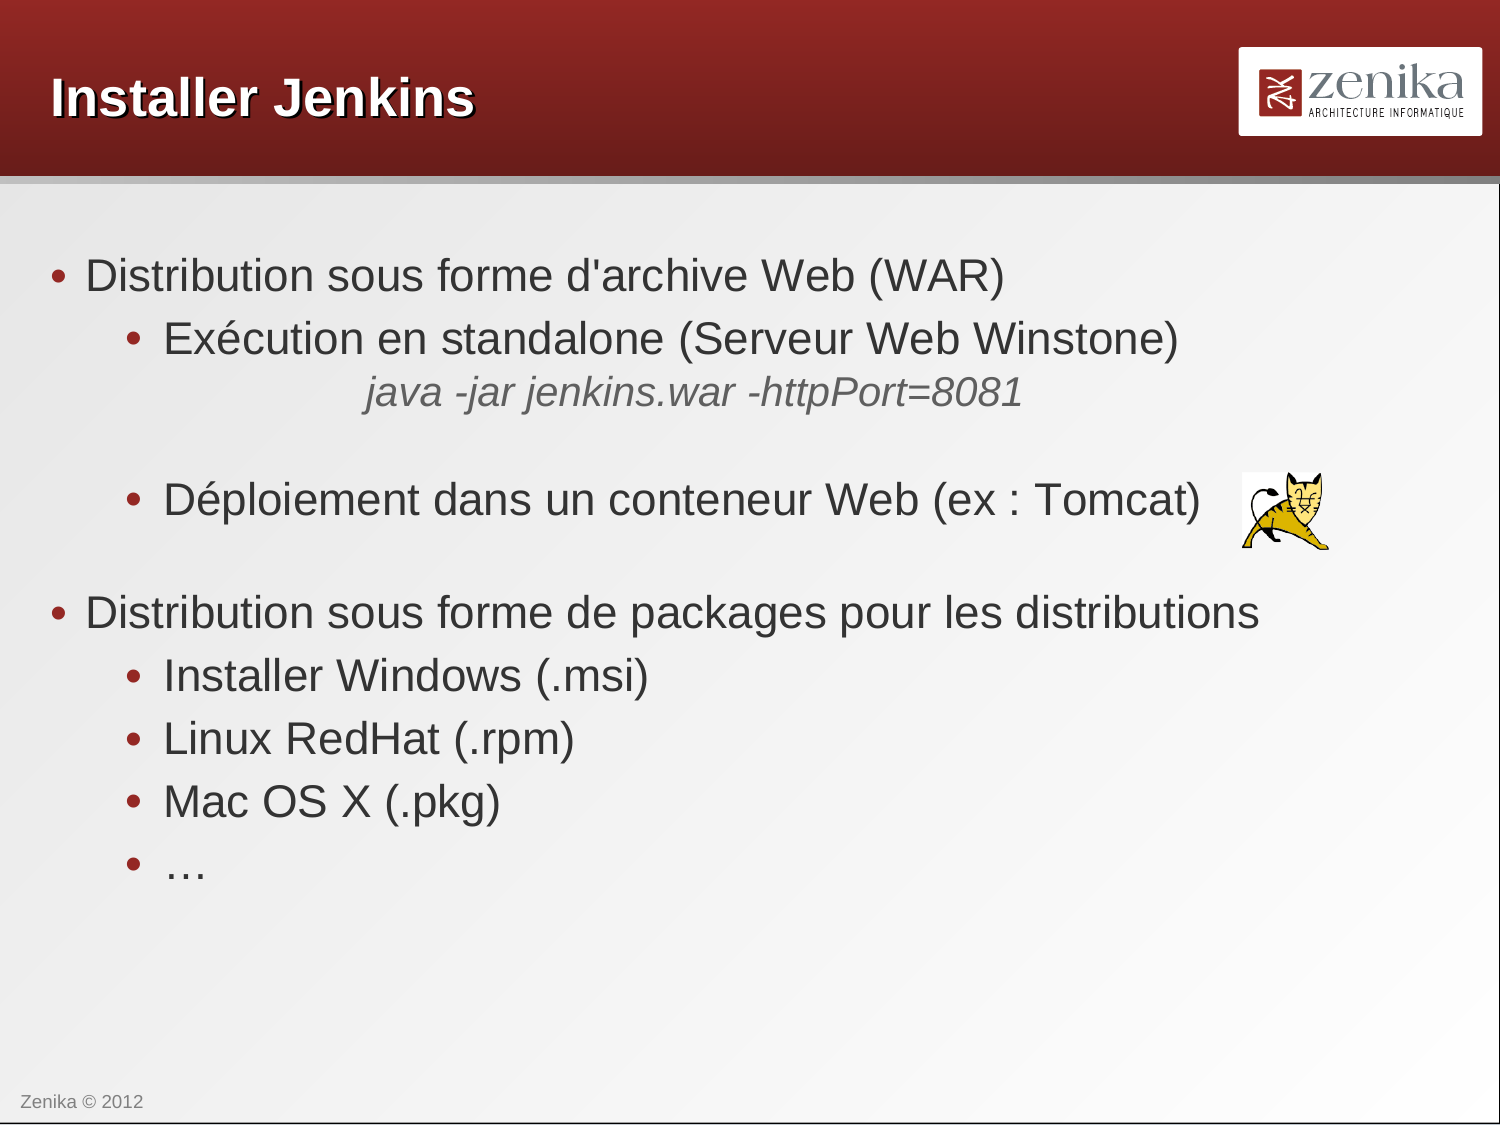

# Installer Jenkins
Distribution sous forme d'archive Web (WAR)
Exécution en standalone (Serveur Web Winstone)
java -jar jenkins.war -httpPort=8081
Déploiement dans un conteneur Web (ex : Tomcat)
Distribution sous forme de packages pour les distributions
Installer Windows (.msi)
Linux RedHat (.rpm)
Mac OS X (.pkg)
…